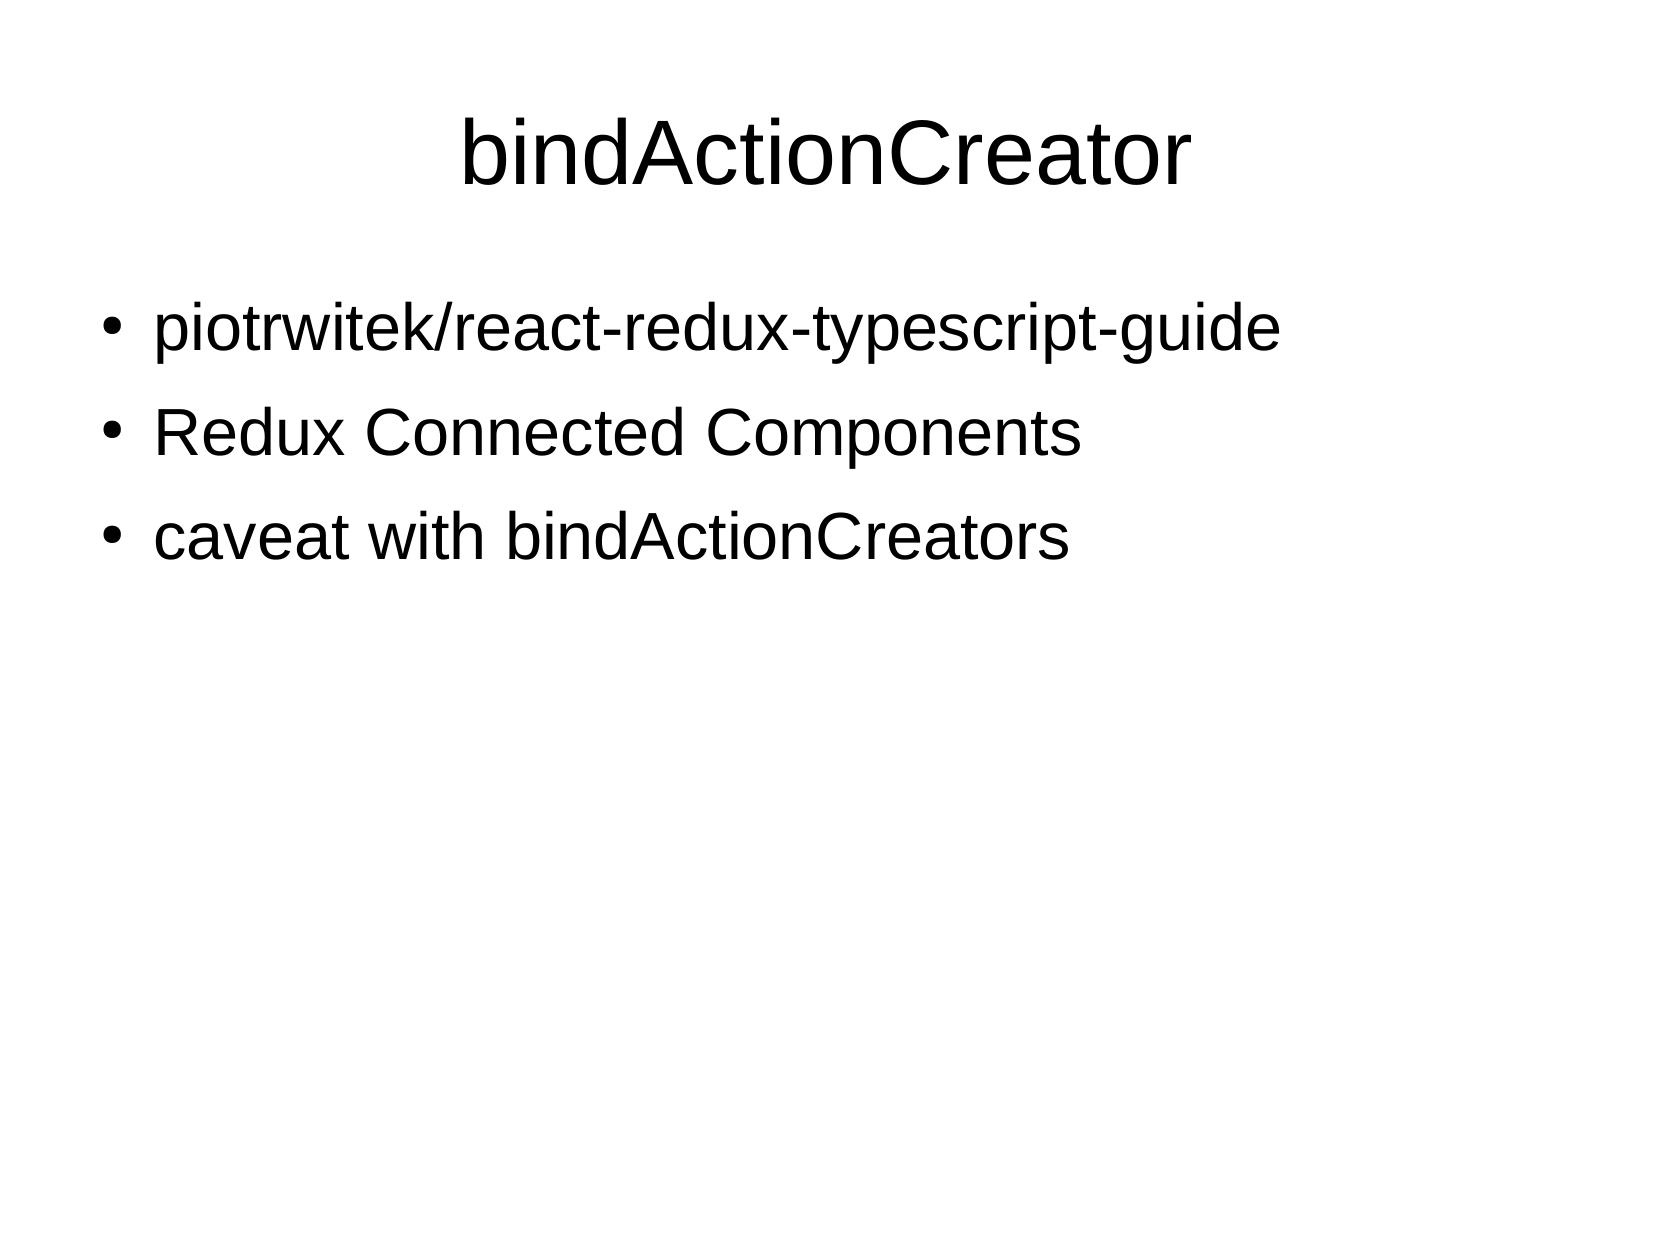

# bindActionCreator
piotrwitek/react-redux-typescript-guide
Redux Connected Components
caveat with bindActionCreators